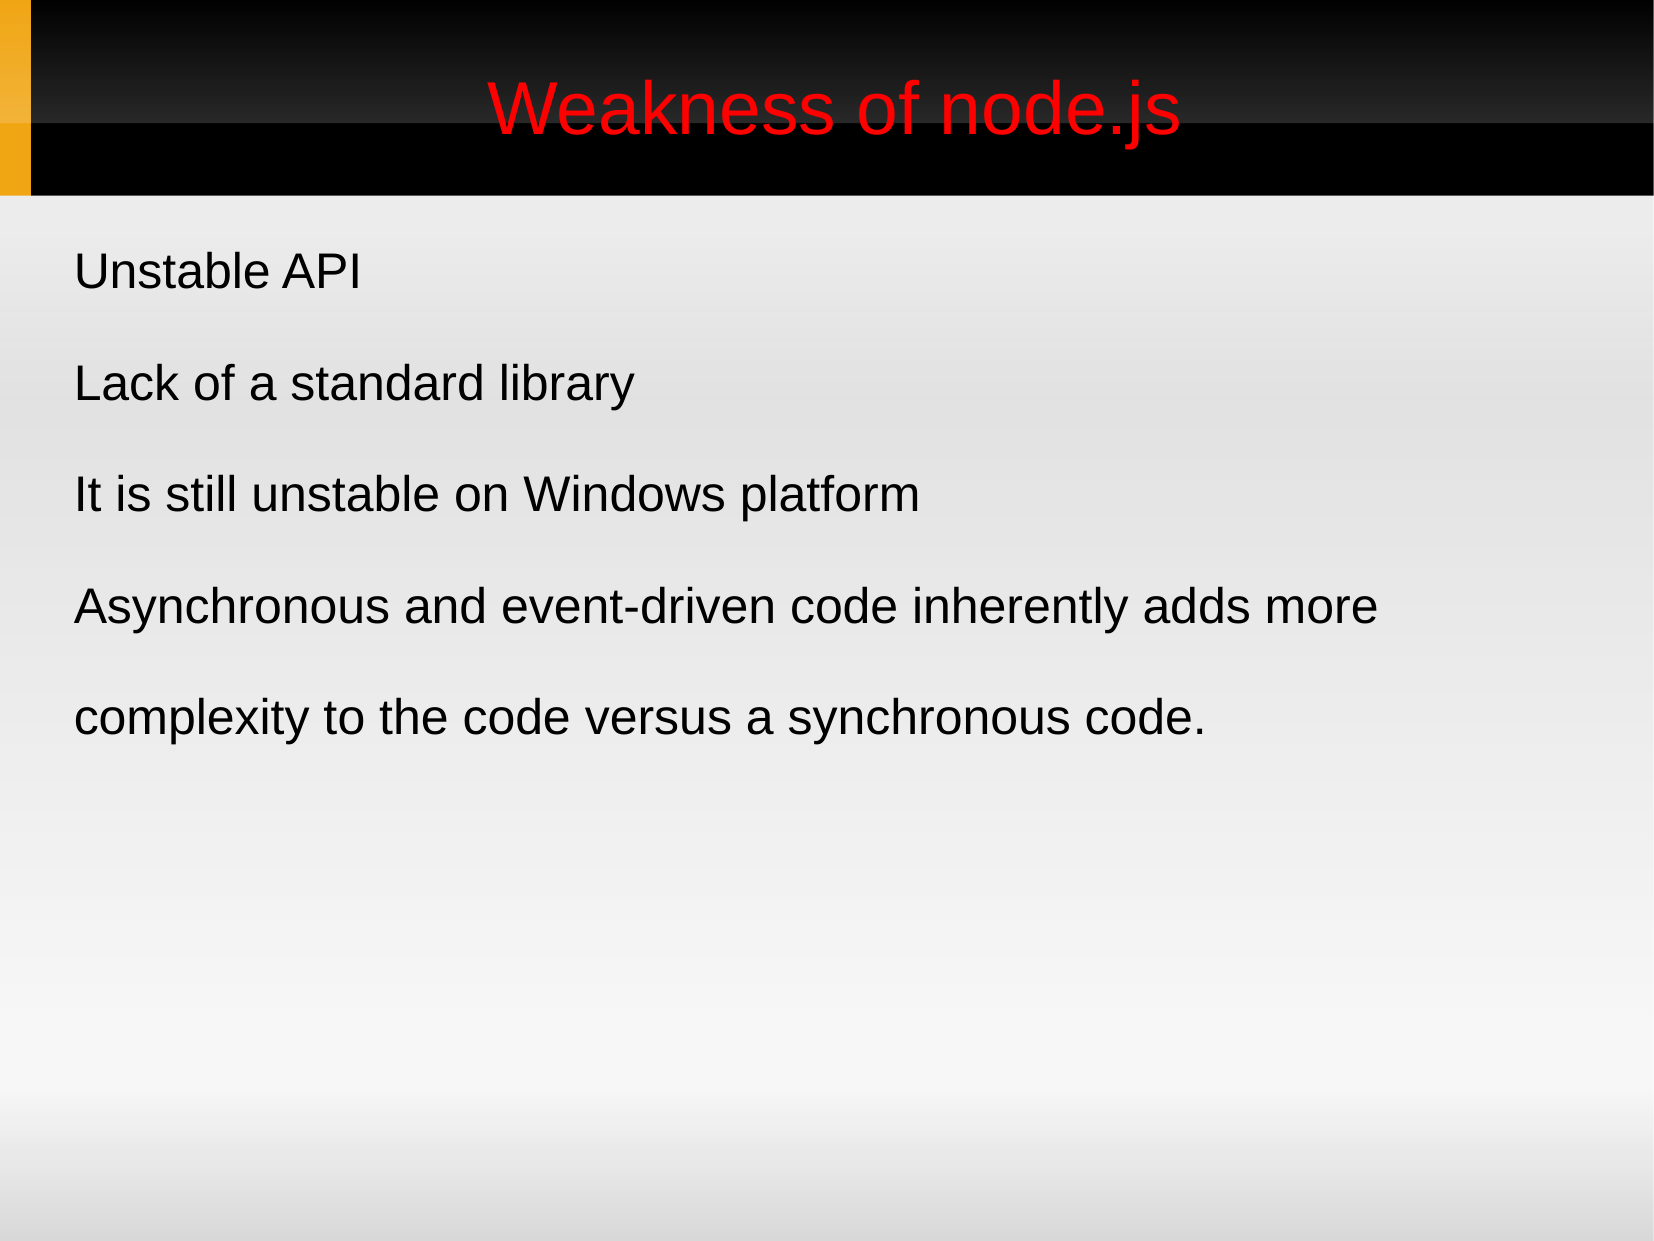

Weakness of node.js
Unstable API
Lack of a standard library
It is still unstable on Windows platform
Asynchronous and event-driven code inherently adds more
complexity to the code versus a synchronous code.